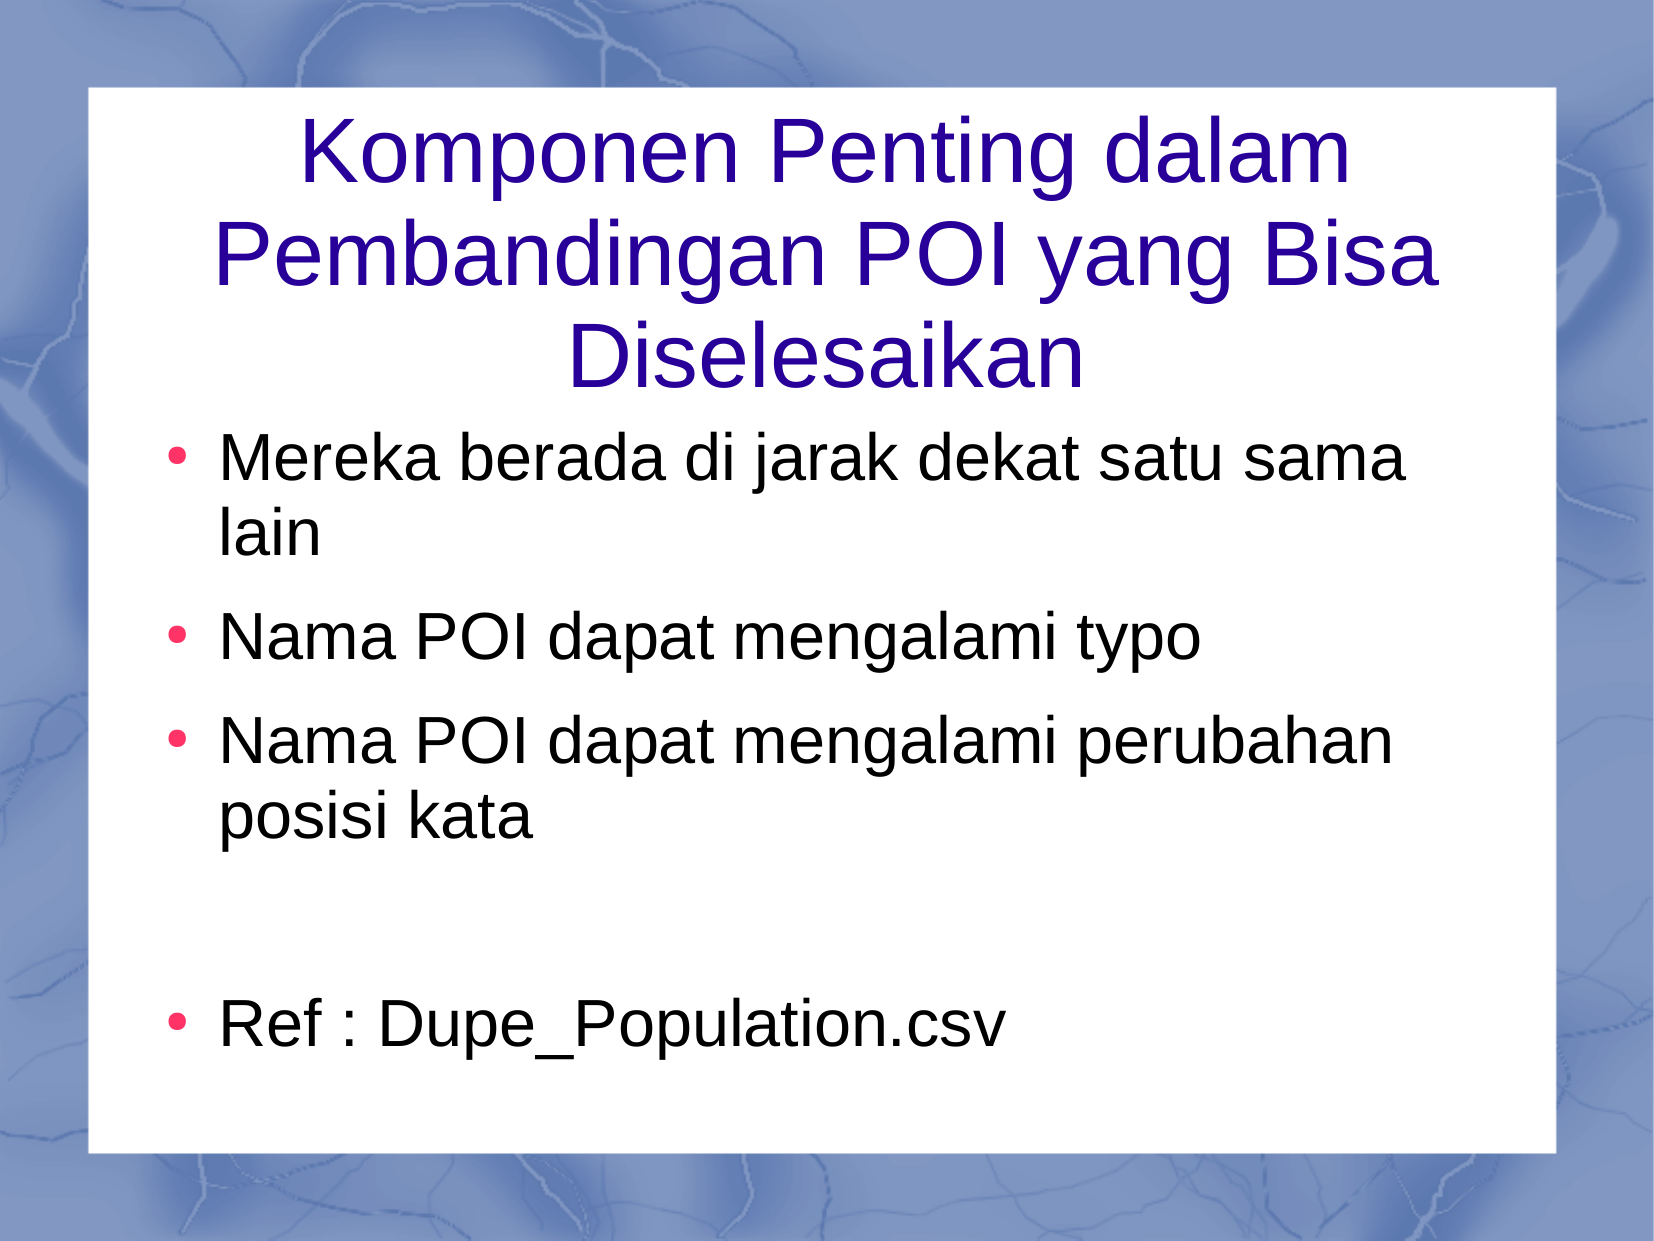

# Komponen Penting dalam Pembandingan POI yang Bisa Diselesaikan
Mereka berada di jarak dekat satu sama lain
Nama POI dapat mengalami typo
Nama POI dapat mengalami perubahan posisi kata
Ref : Dupe_Population.csv